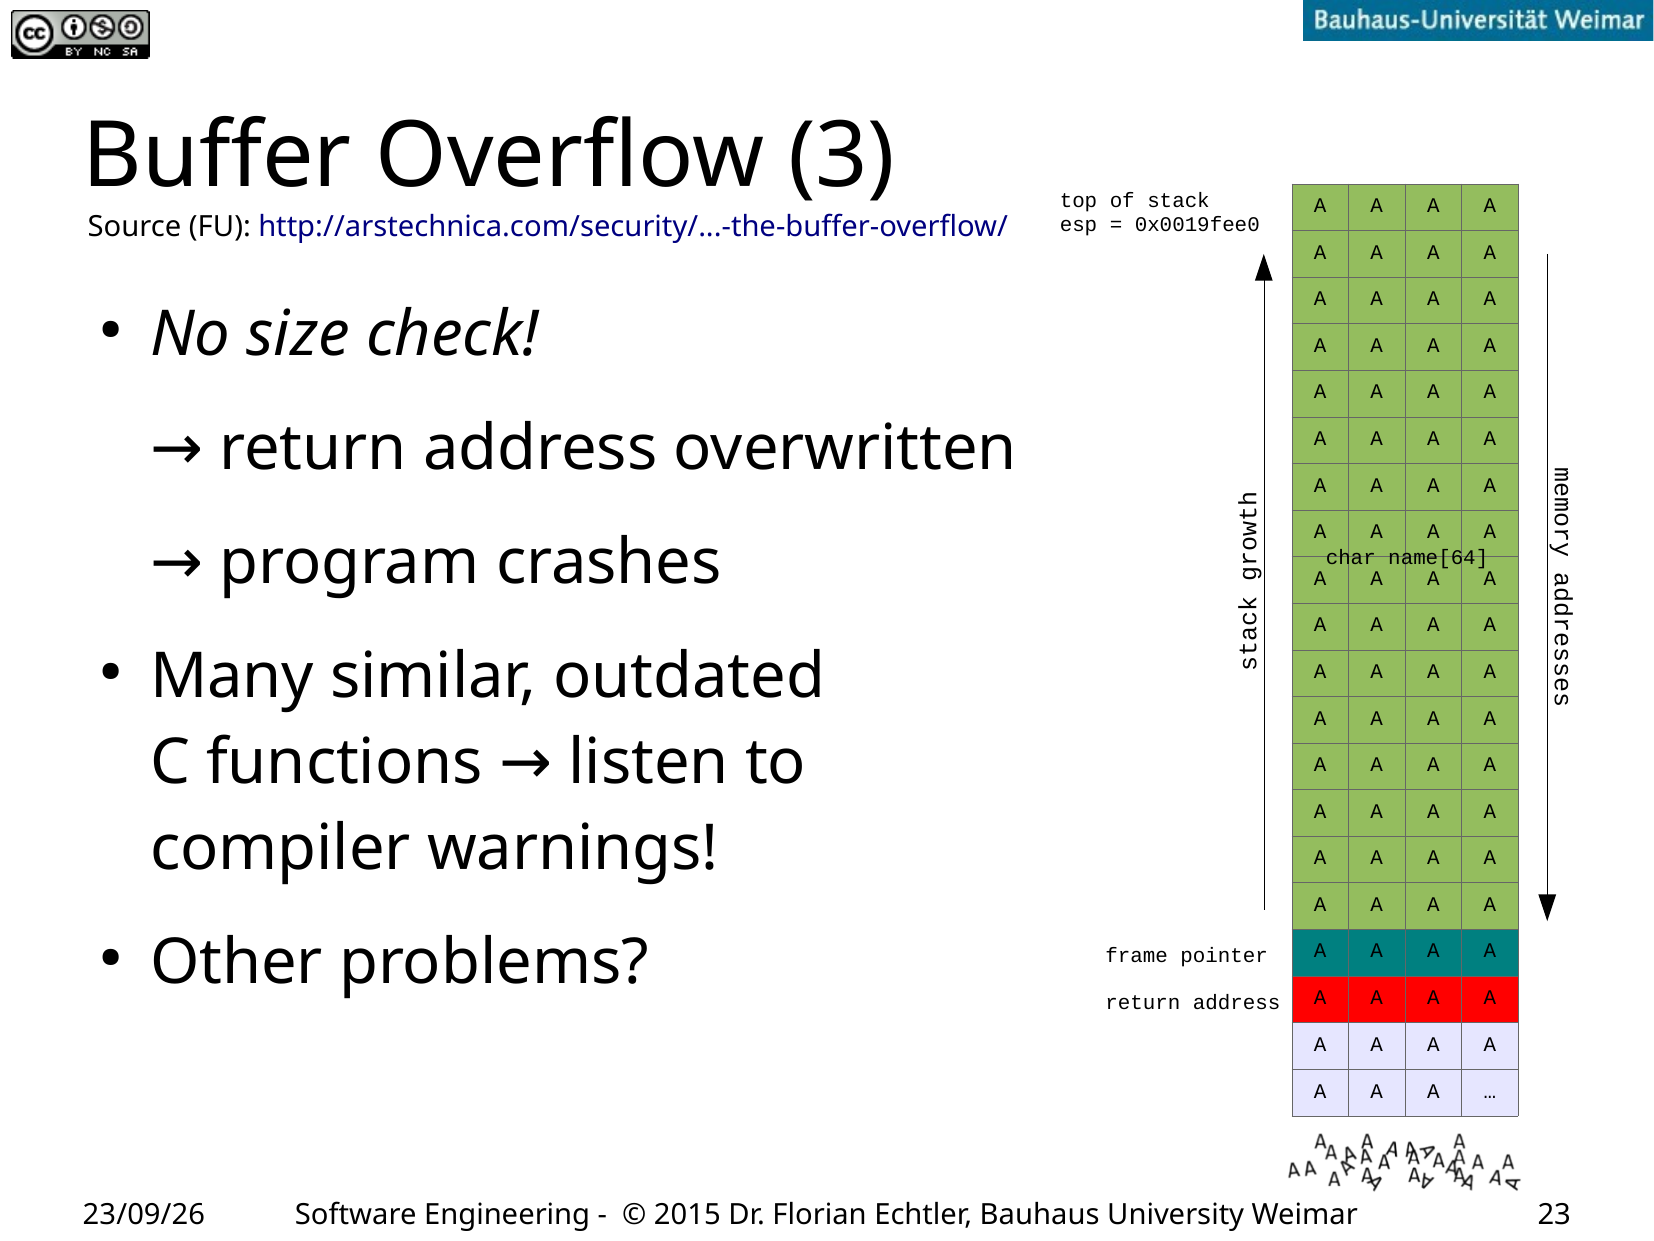

# Buffer Overflow (3)
top of stack
esp = 0x0019fee0
| A | A | A | A |
| --- | --- | --- | --- |
| A | A | A | A |
| A | A | A | A |
| A | A | A | A |
| A | A | A | A |
| A | A | A | A |
| A | A | A | A |
| A | A | A | A |
| A | A | A | A |
| A | A | A | A |
| A | A | A | A |
| A | A | A | A |
| A | A | A | A |
| A | A | A | A |
| A | A | A | A |
| A | A | A | A |
| A | A | A | A |
| A | A | A | A |
| A | A | A | A |
| A | A | A | … |
stack growth
memory addresses
char name[64]
frame pointer
return address
Source (FU): http://arstechnica.com/security/...-the-buffer-overflow/
No size check!
→ return address overwritten
→ program crashes
Many similar, outdated C functions → listen to compiler warnings!
Other problems?
Software Engineering - © 2015 Dr. Florian Echtler, Bauhaus University Weimar
23